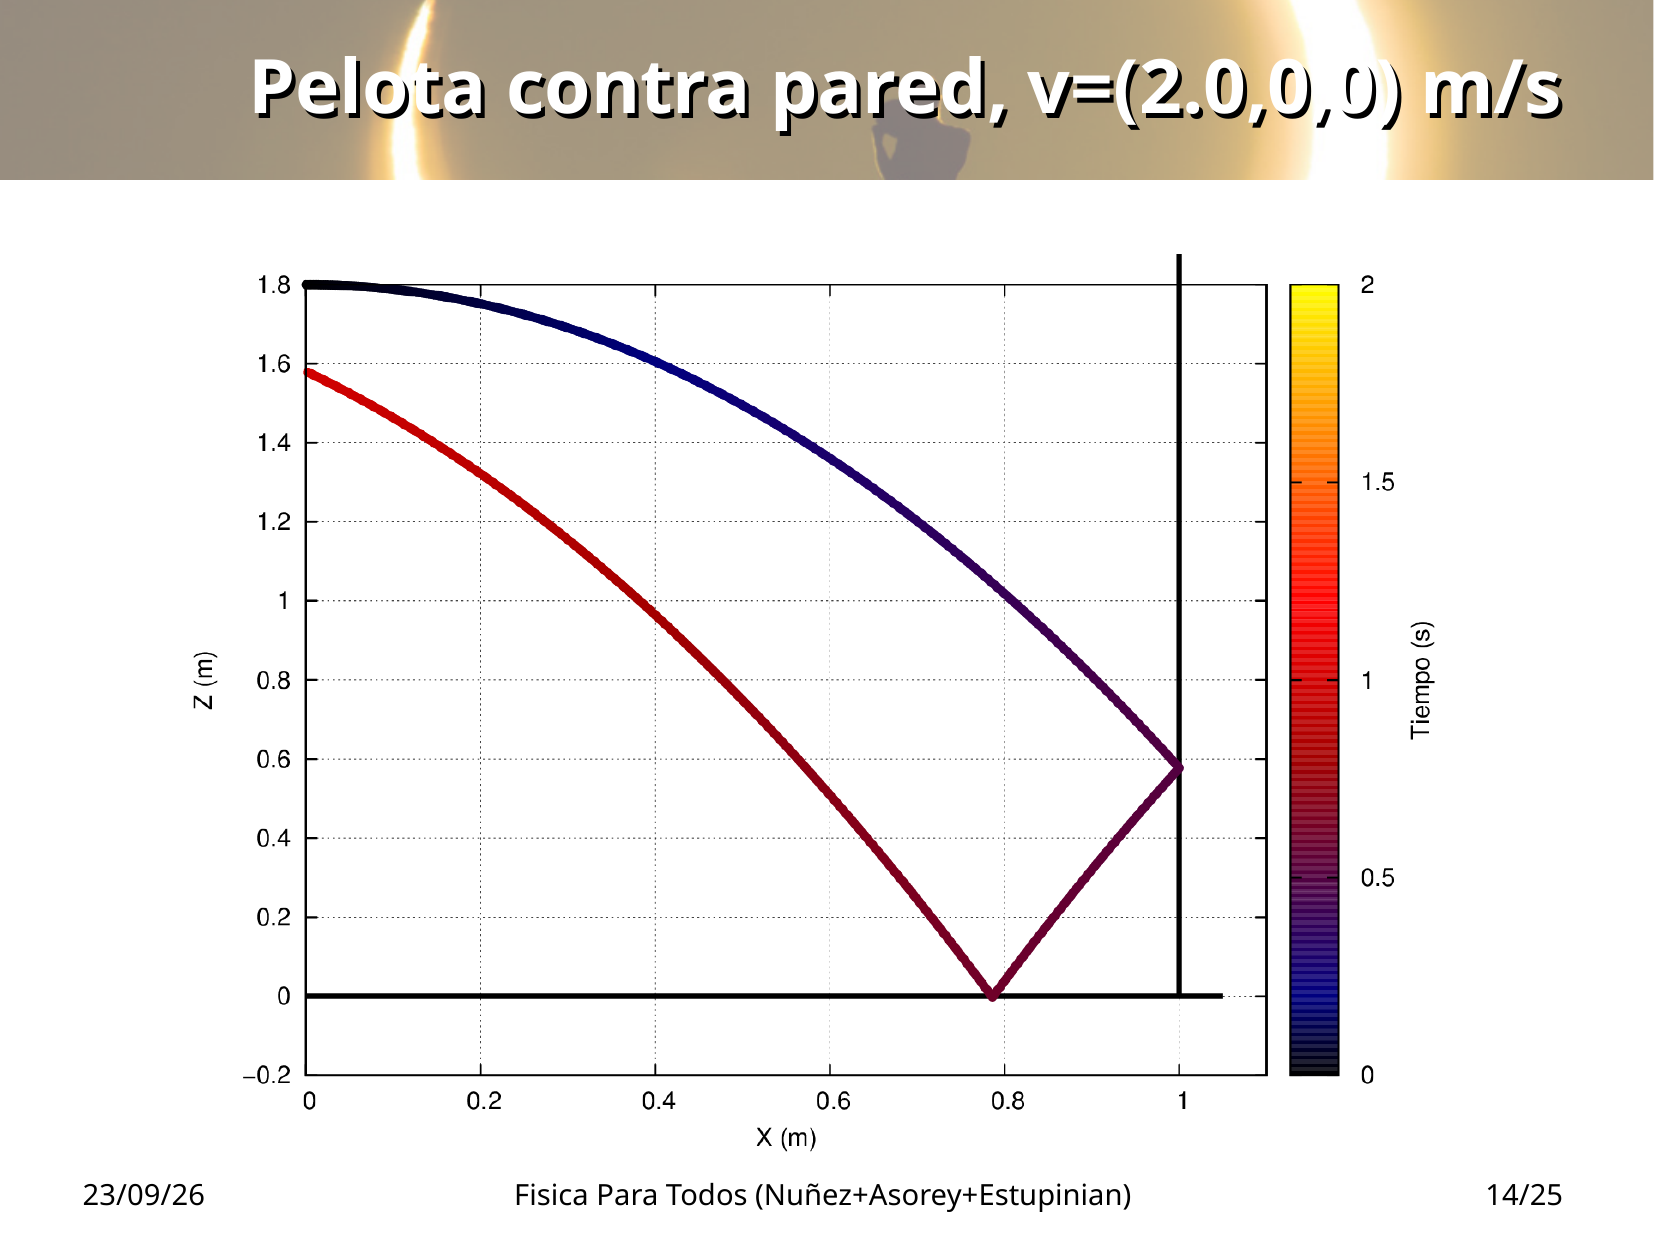

# Pelota contra pared, v=(2.0,0,0) m/s
Fisica Para Todos (Nuñez+Asorey+Estupinian)
14